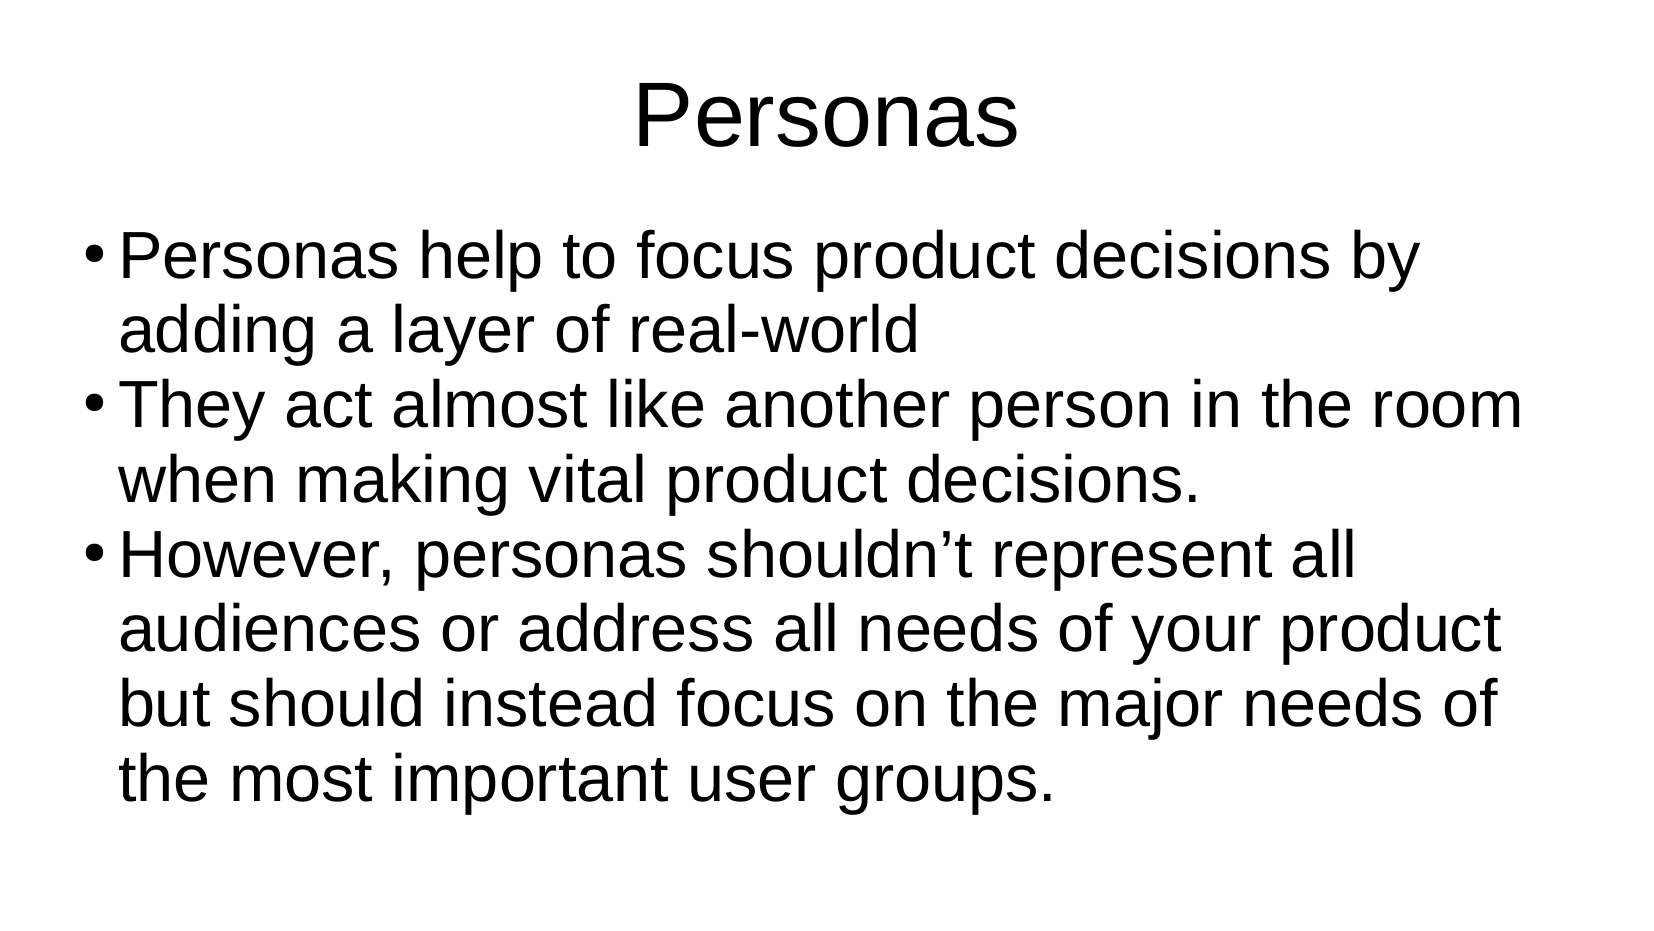

# Personas
Personas help to focus product decisions by adding a layer of real-world
They act almost like another person in the room
when making vital product decisions.
However, personas shouldn’t represent all audiences or address all needs of your product but should instead focus on the major needs of the most important user groups.